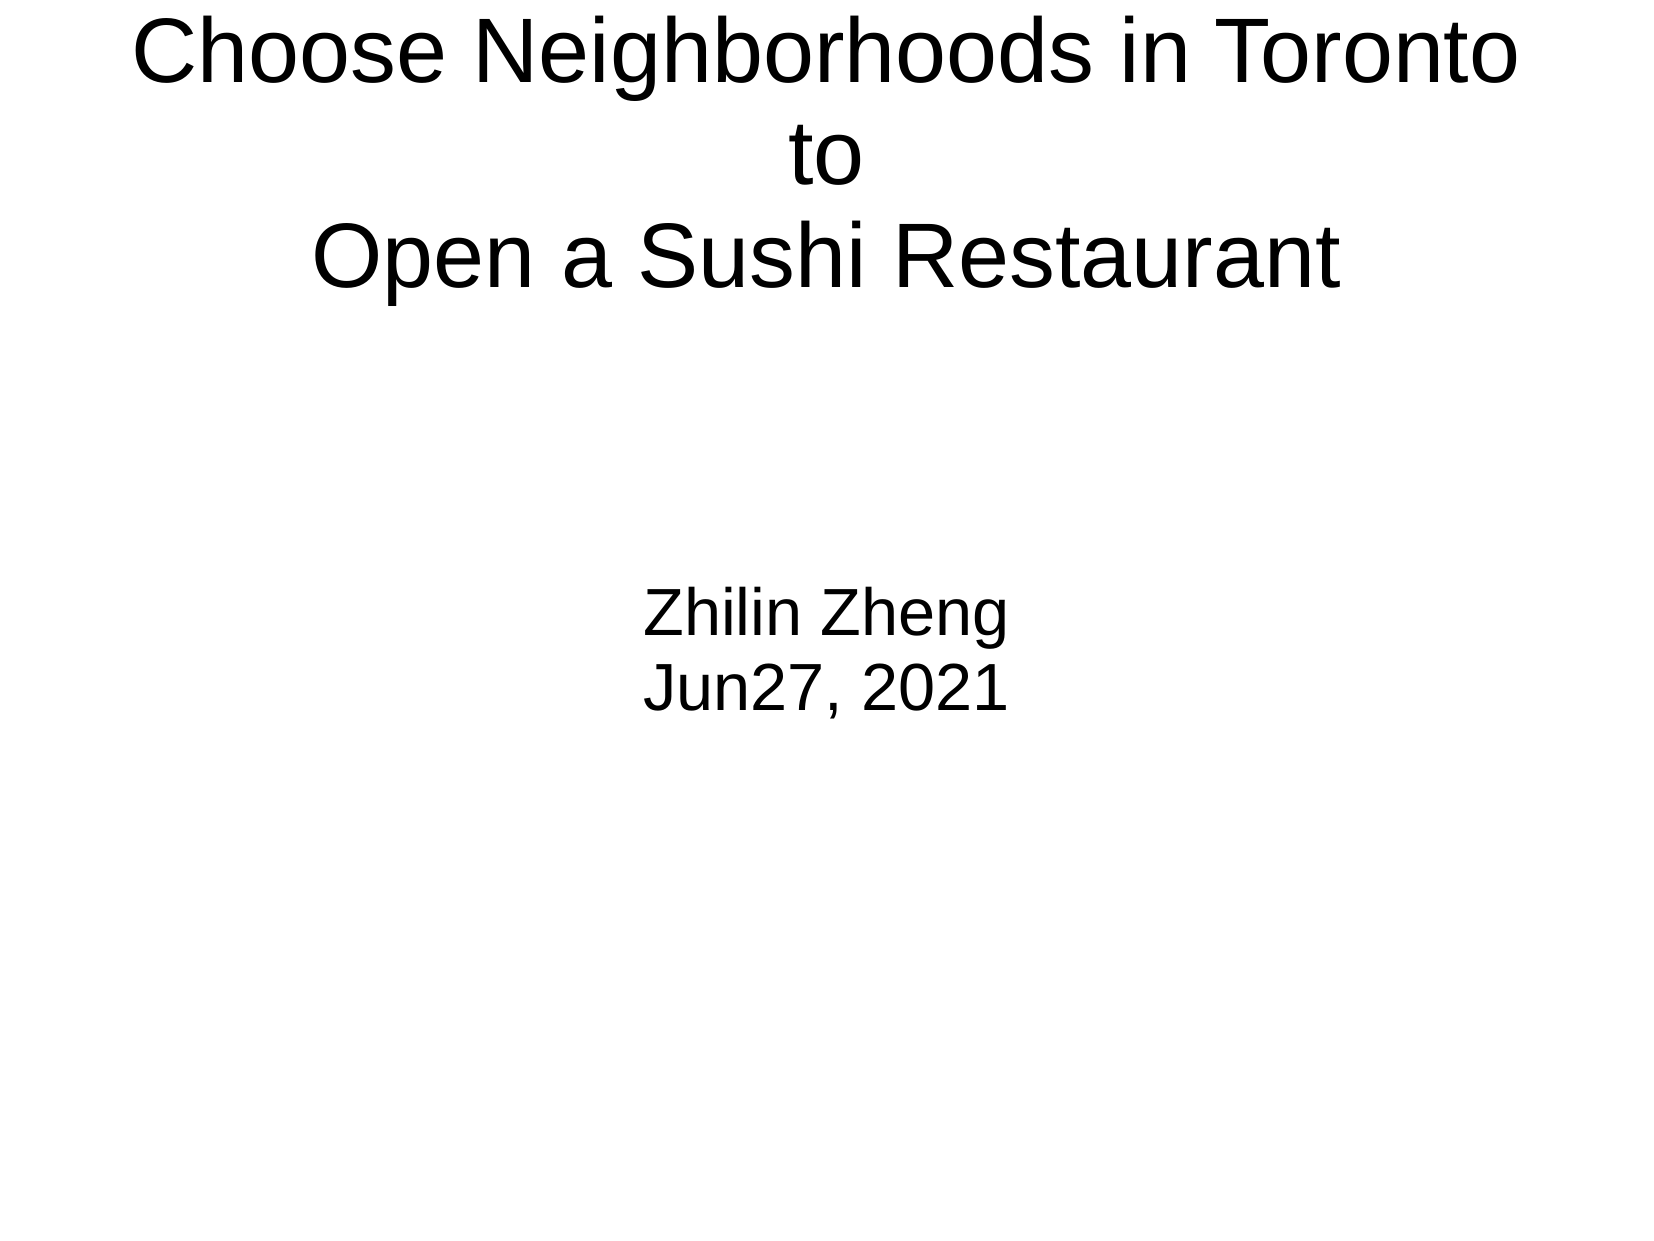

# Choose Neighborhoods in Toronto to Open a Sushi Restaurant
Zhilin Zheng
Jun27, 2021